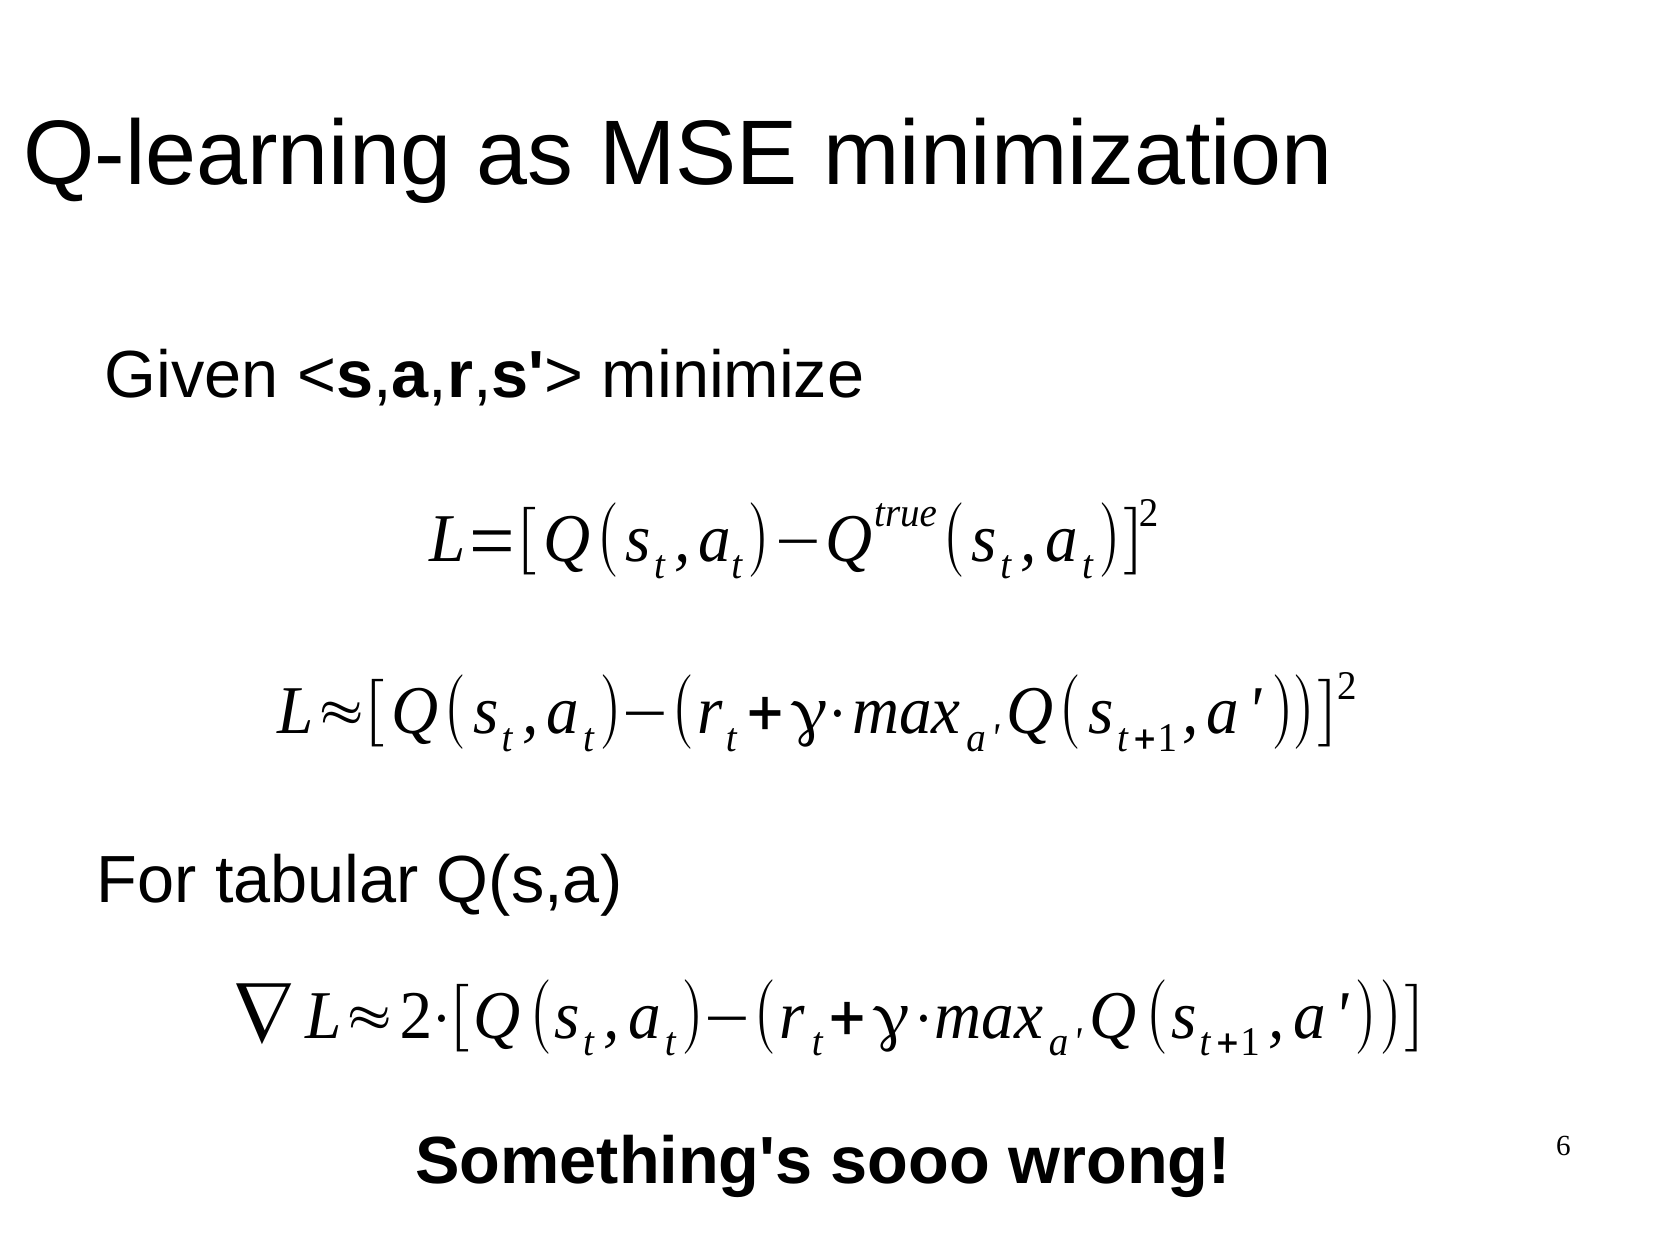

# Q-learning as MSE minimization
Given <s,a,r,s'> minimize
For tabular Q(s,a)
Something's sooo wrong!
6